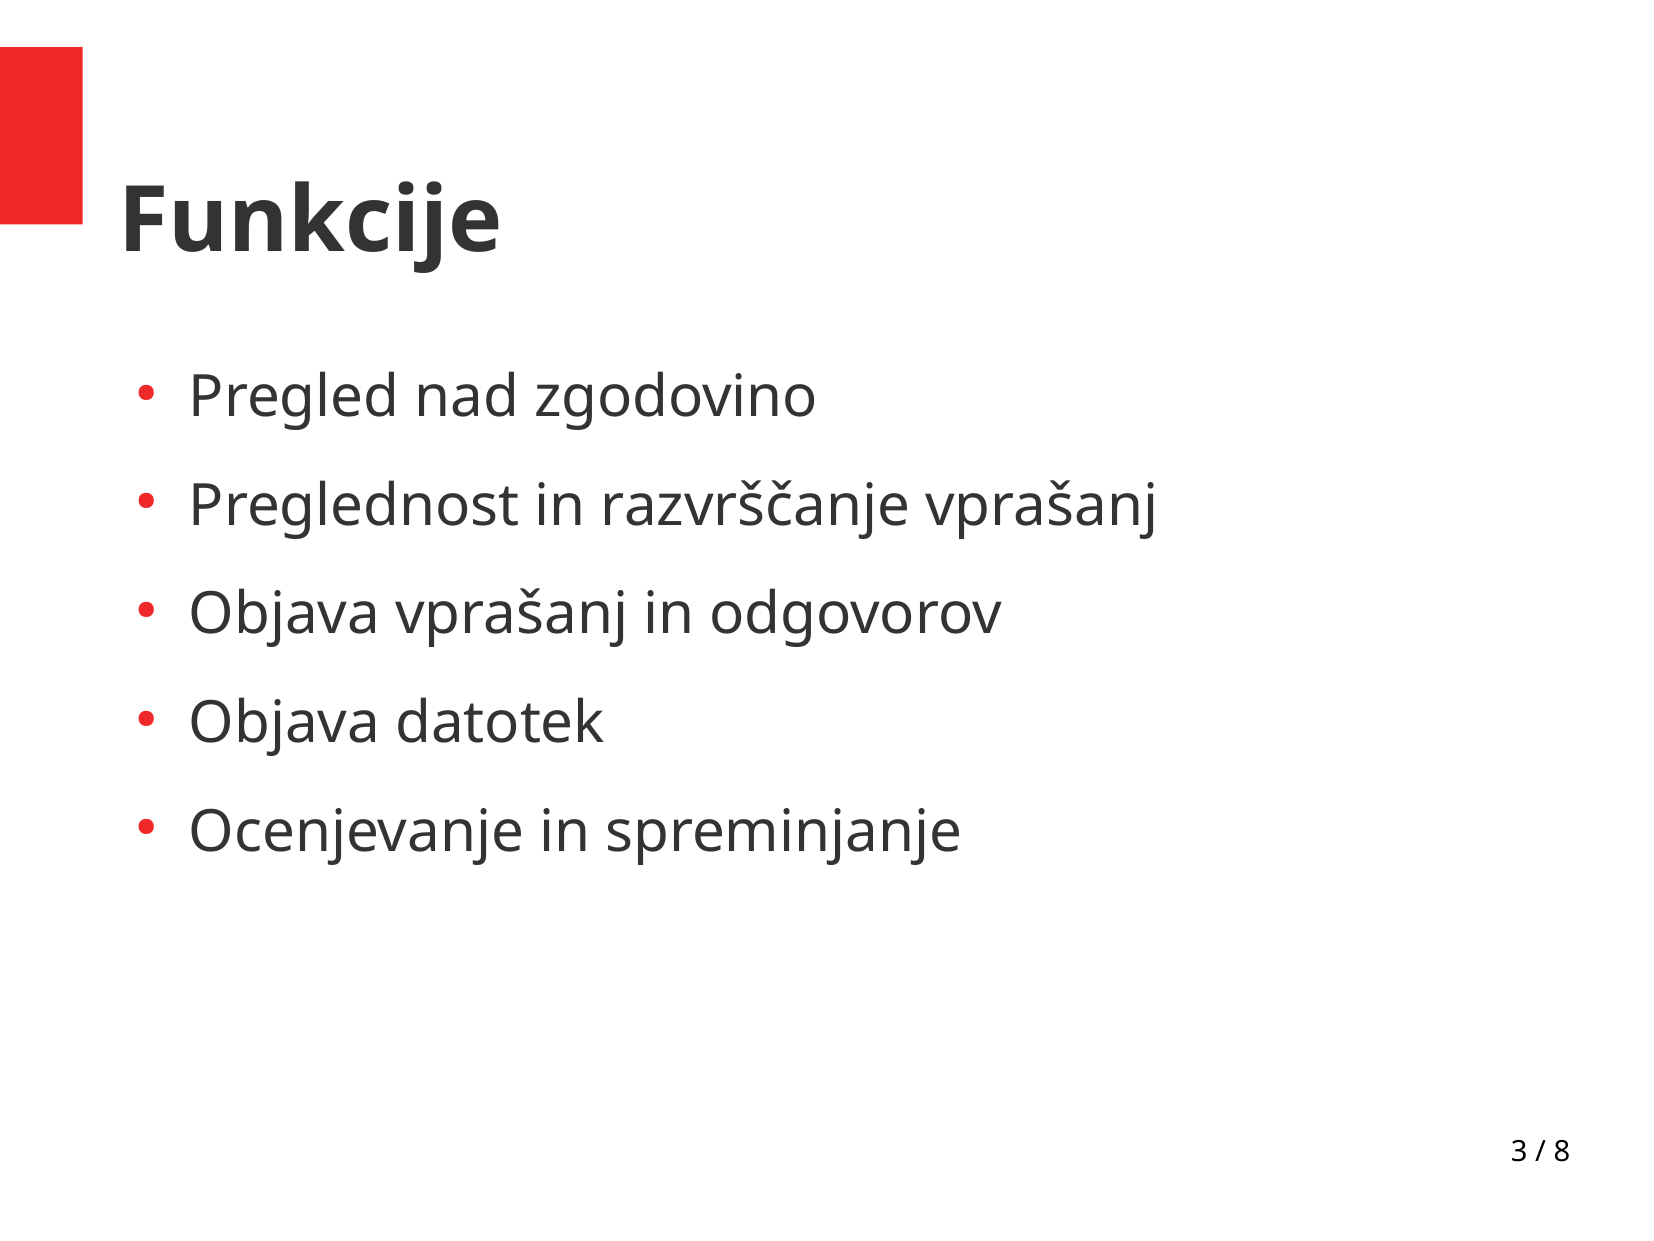

# Funkcije
Pregled nad zgodovino
Preglednost in razvrščanje vprašanj
Objava vprašanj in odgovorov
Objava datotek
Ocenjevanje in spreminjanje
3